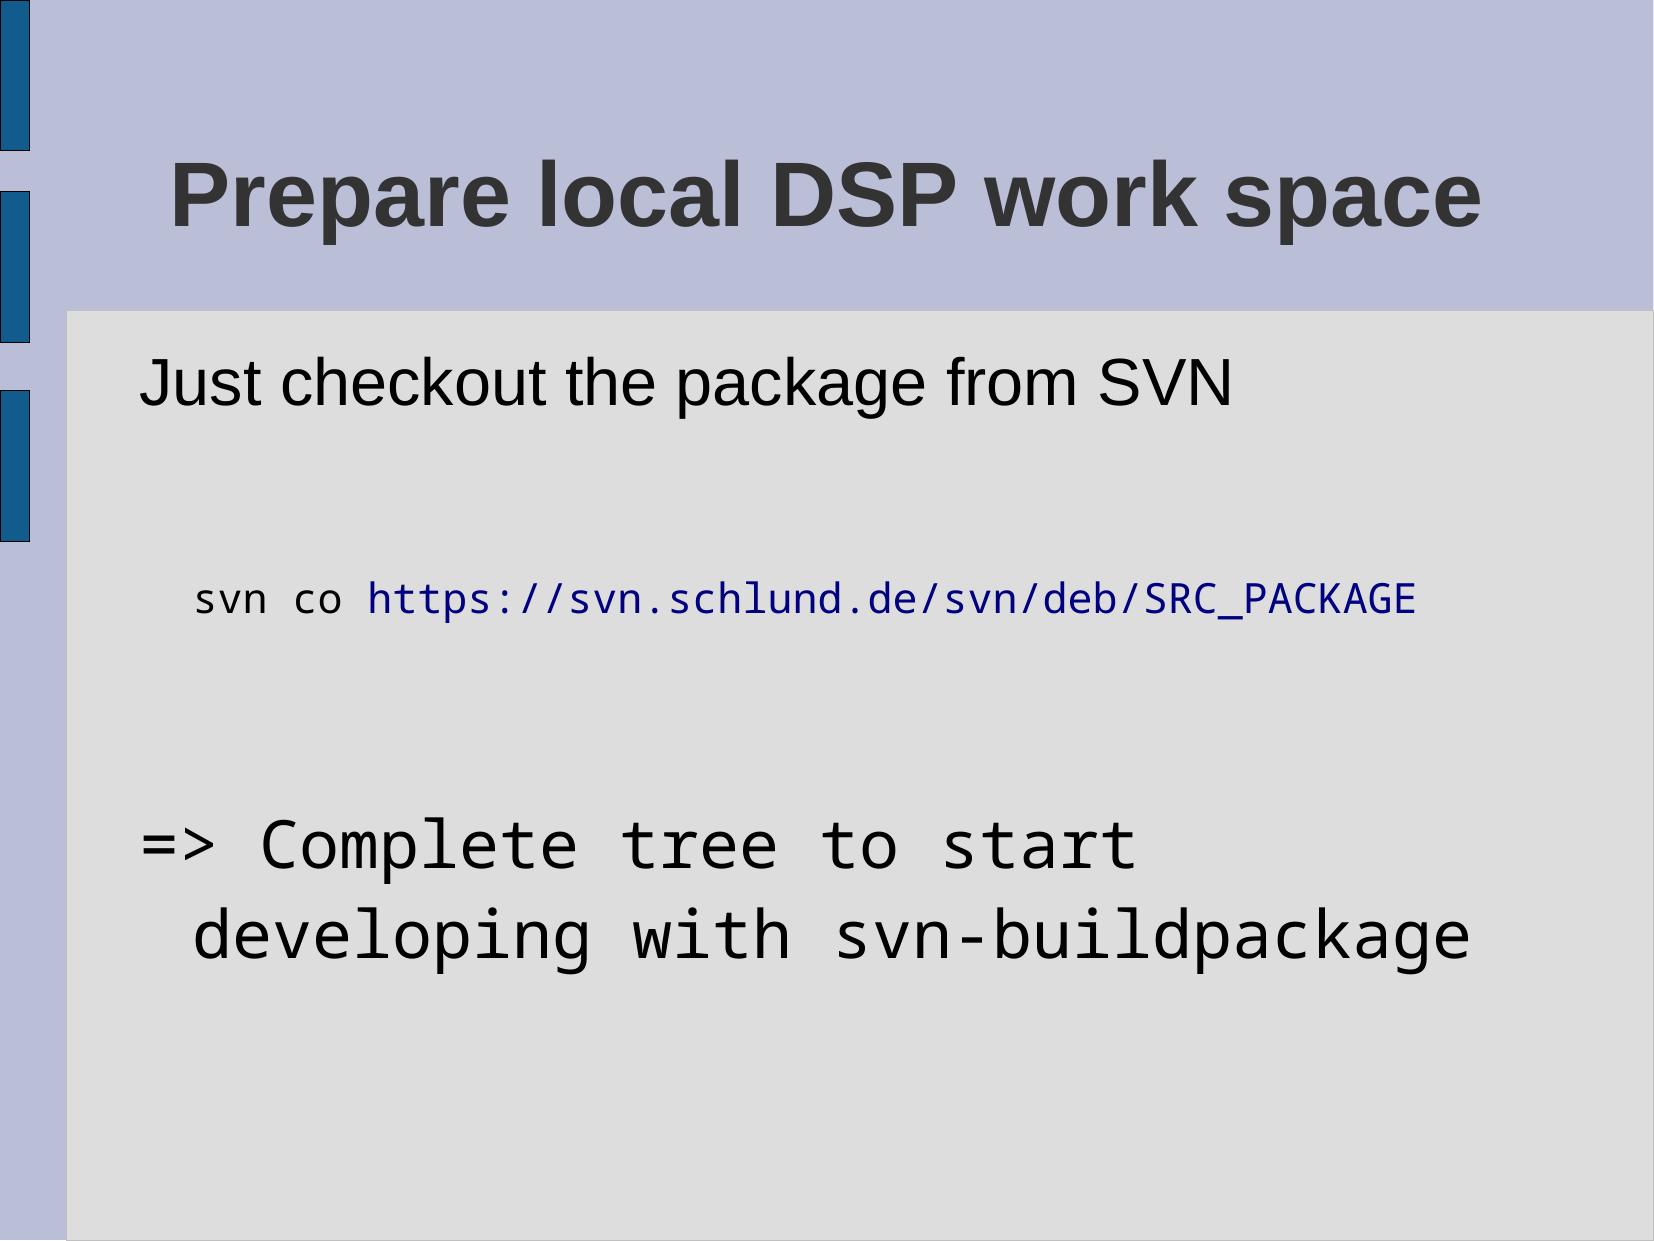

# Prepare local DSP work space
Just checkout the package from SVN
svn co https://svn.schlund.de/svn/deb/SRC_PACKAGE
=> Complete tree to start developing with svn-buildpackage